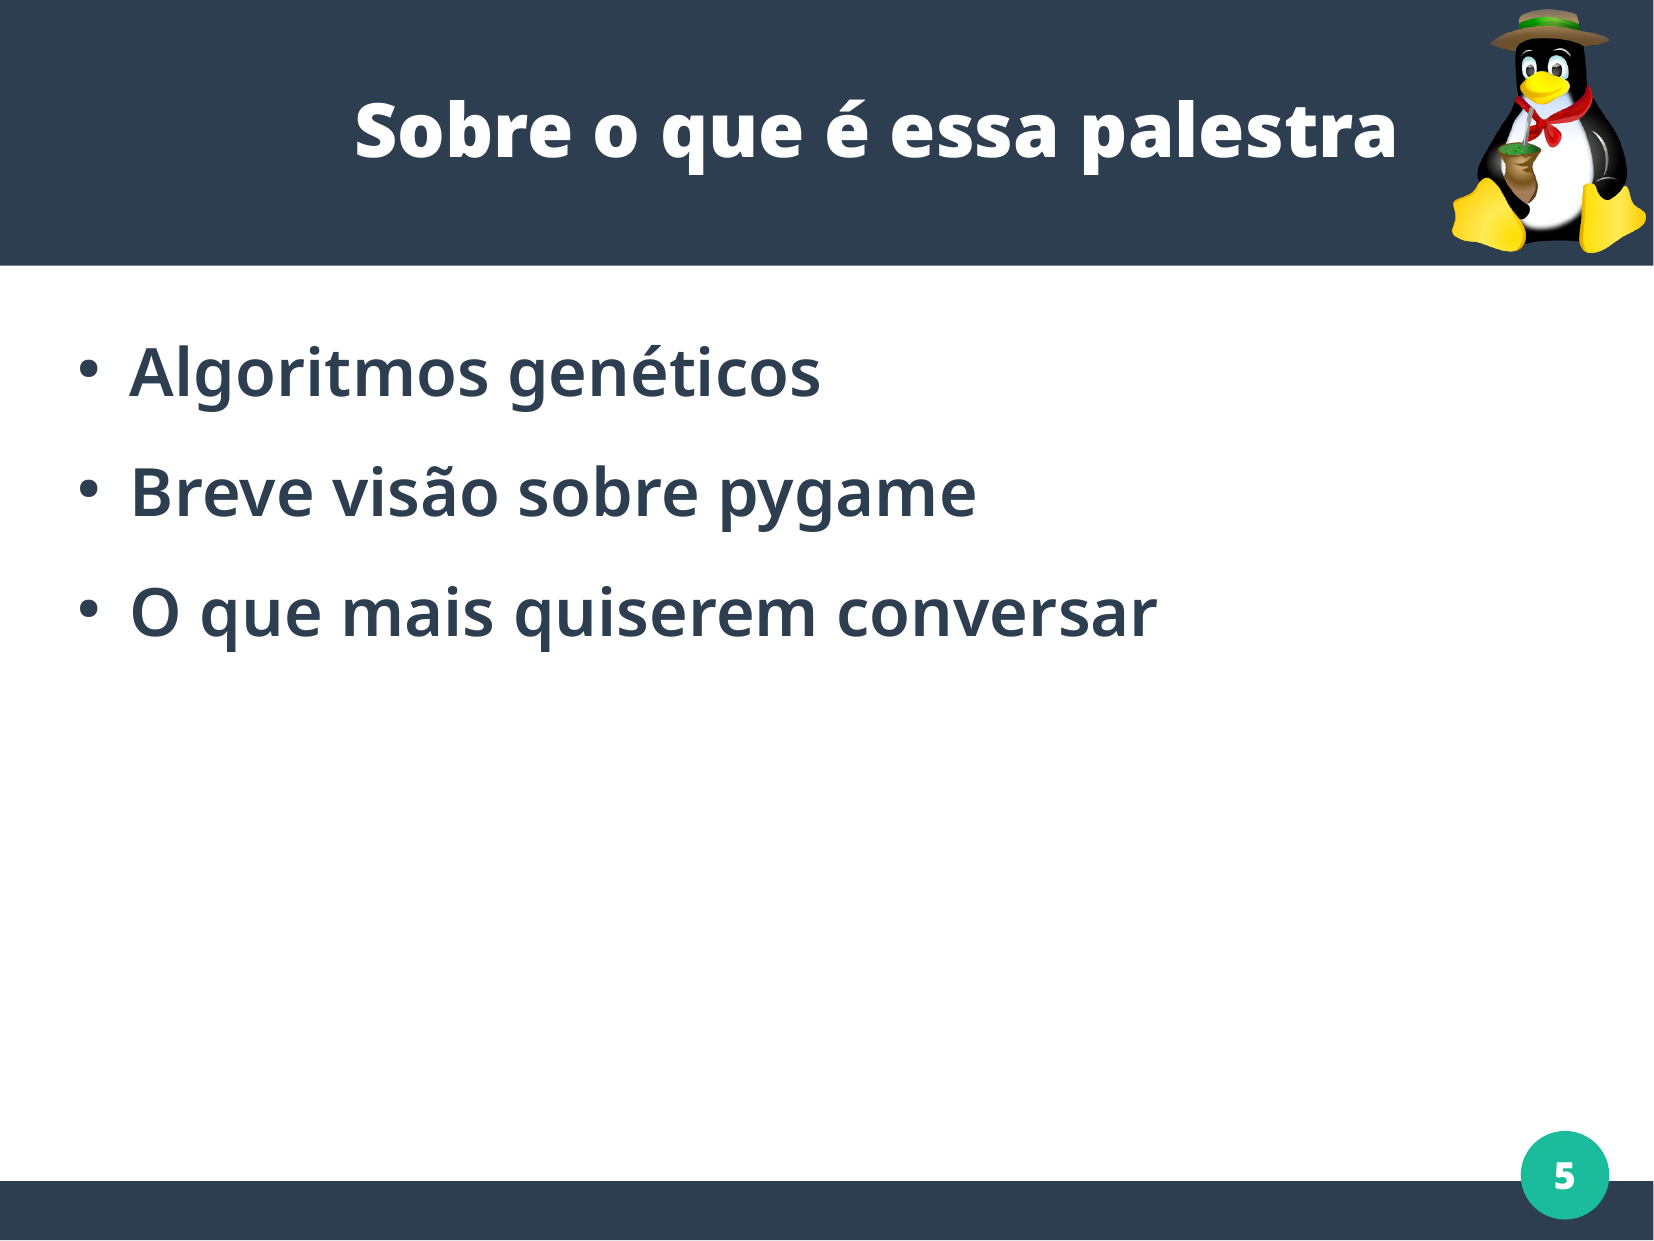

# Sobre o que é essa palestra
Algoritmos genéticos
Breve visão sobre pygame
O que mais quiserem conversar
5